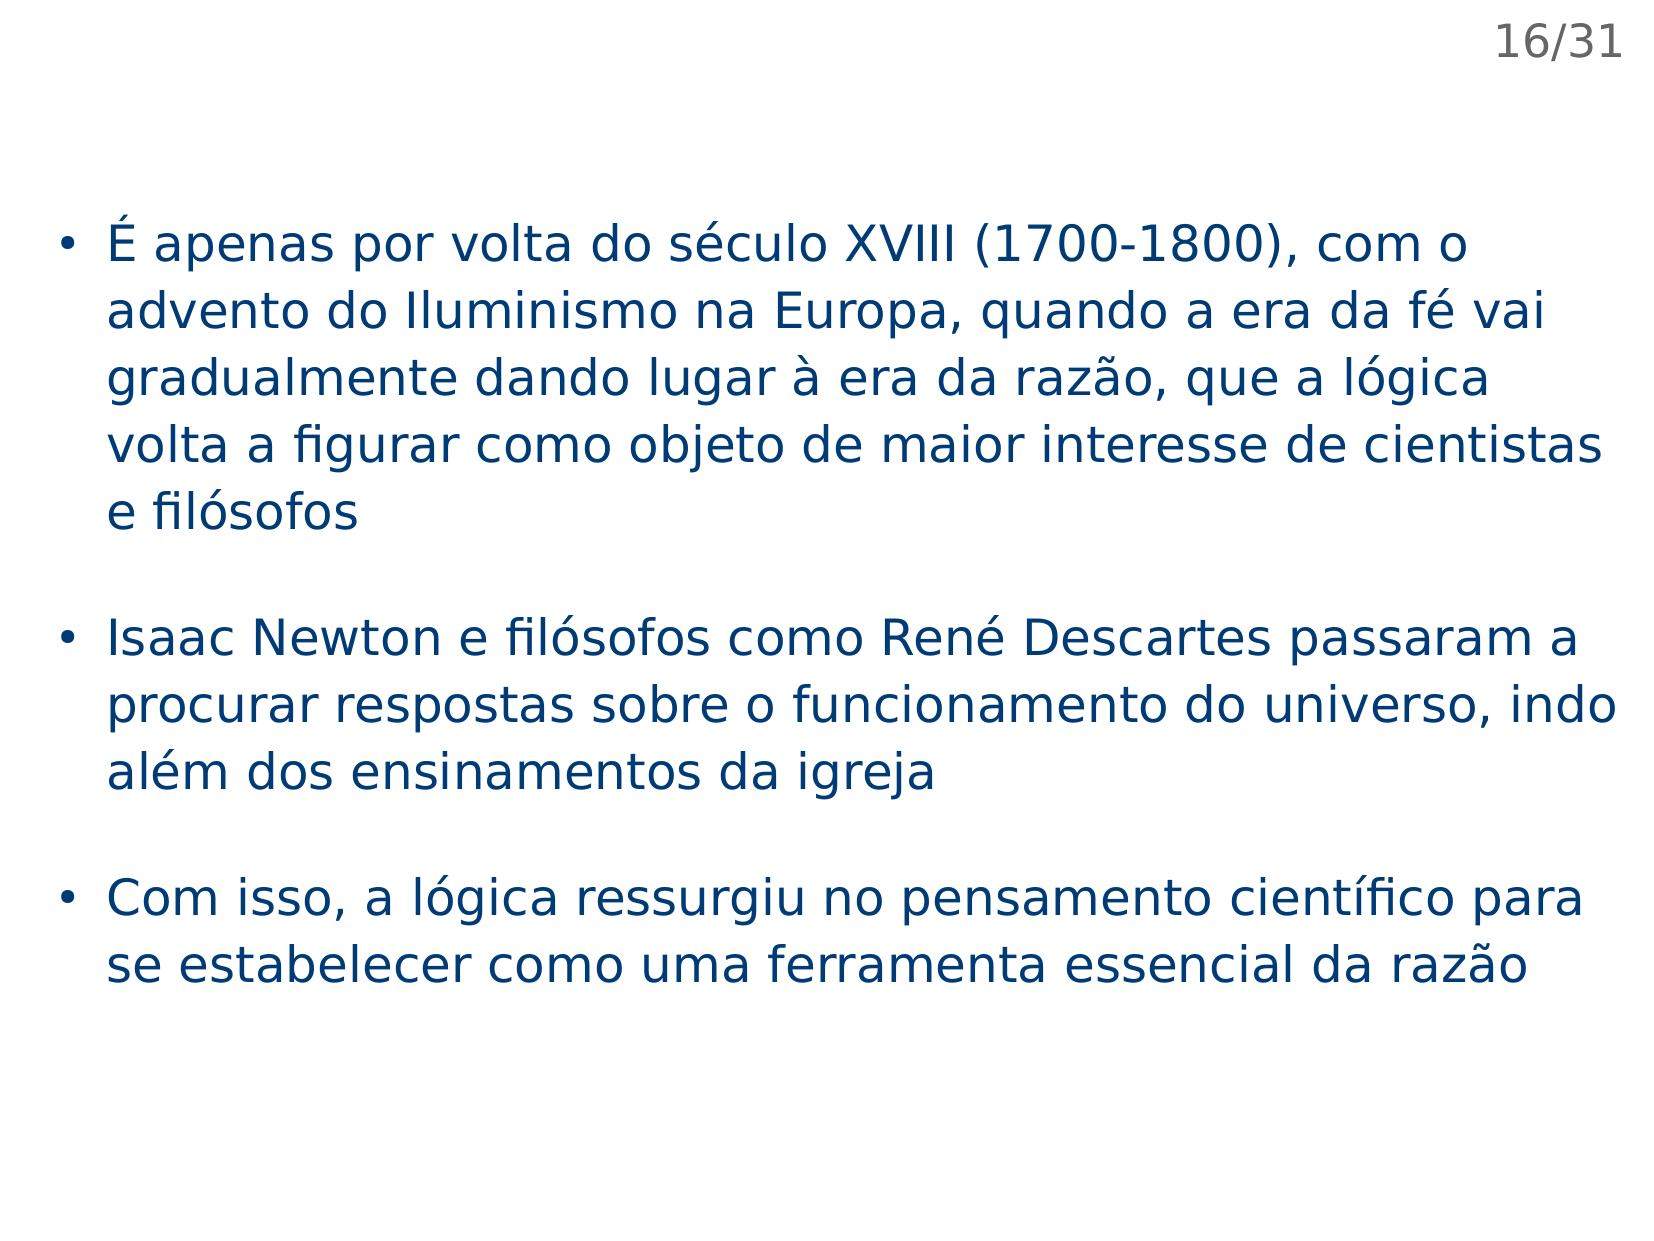

16
#
É apenas por volta do século XVIII (1700-1800), com o advento do Iluminismo na Europa, quando a era da fé vai gradualmente dando lugar à era da razão, que a lógica volta a figurar como objeto de maior interesse de cientistas e filósofos
Isaac Newton e filósofos como René Descartes passaram a procurar respostas sobre o funcionamento do universo, indo além dos ensinamentos da igreja
Com isso, a lógica ressurgiu no pensamento científico para se estabelecer como uma ferramenta essencial da razão